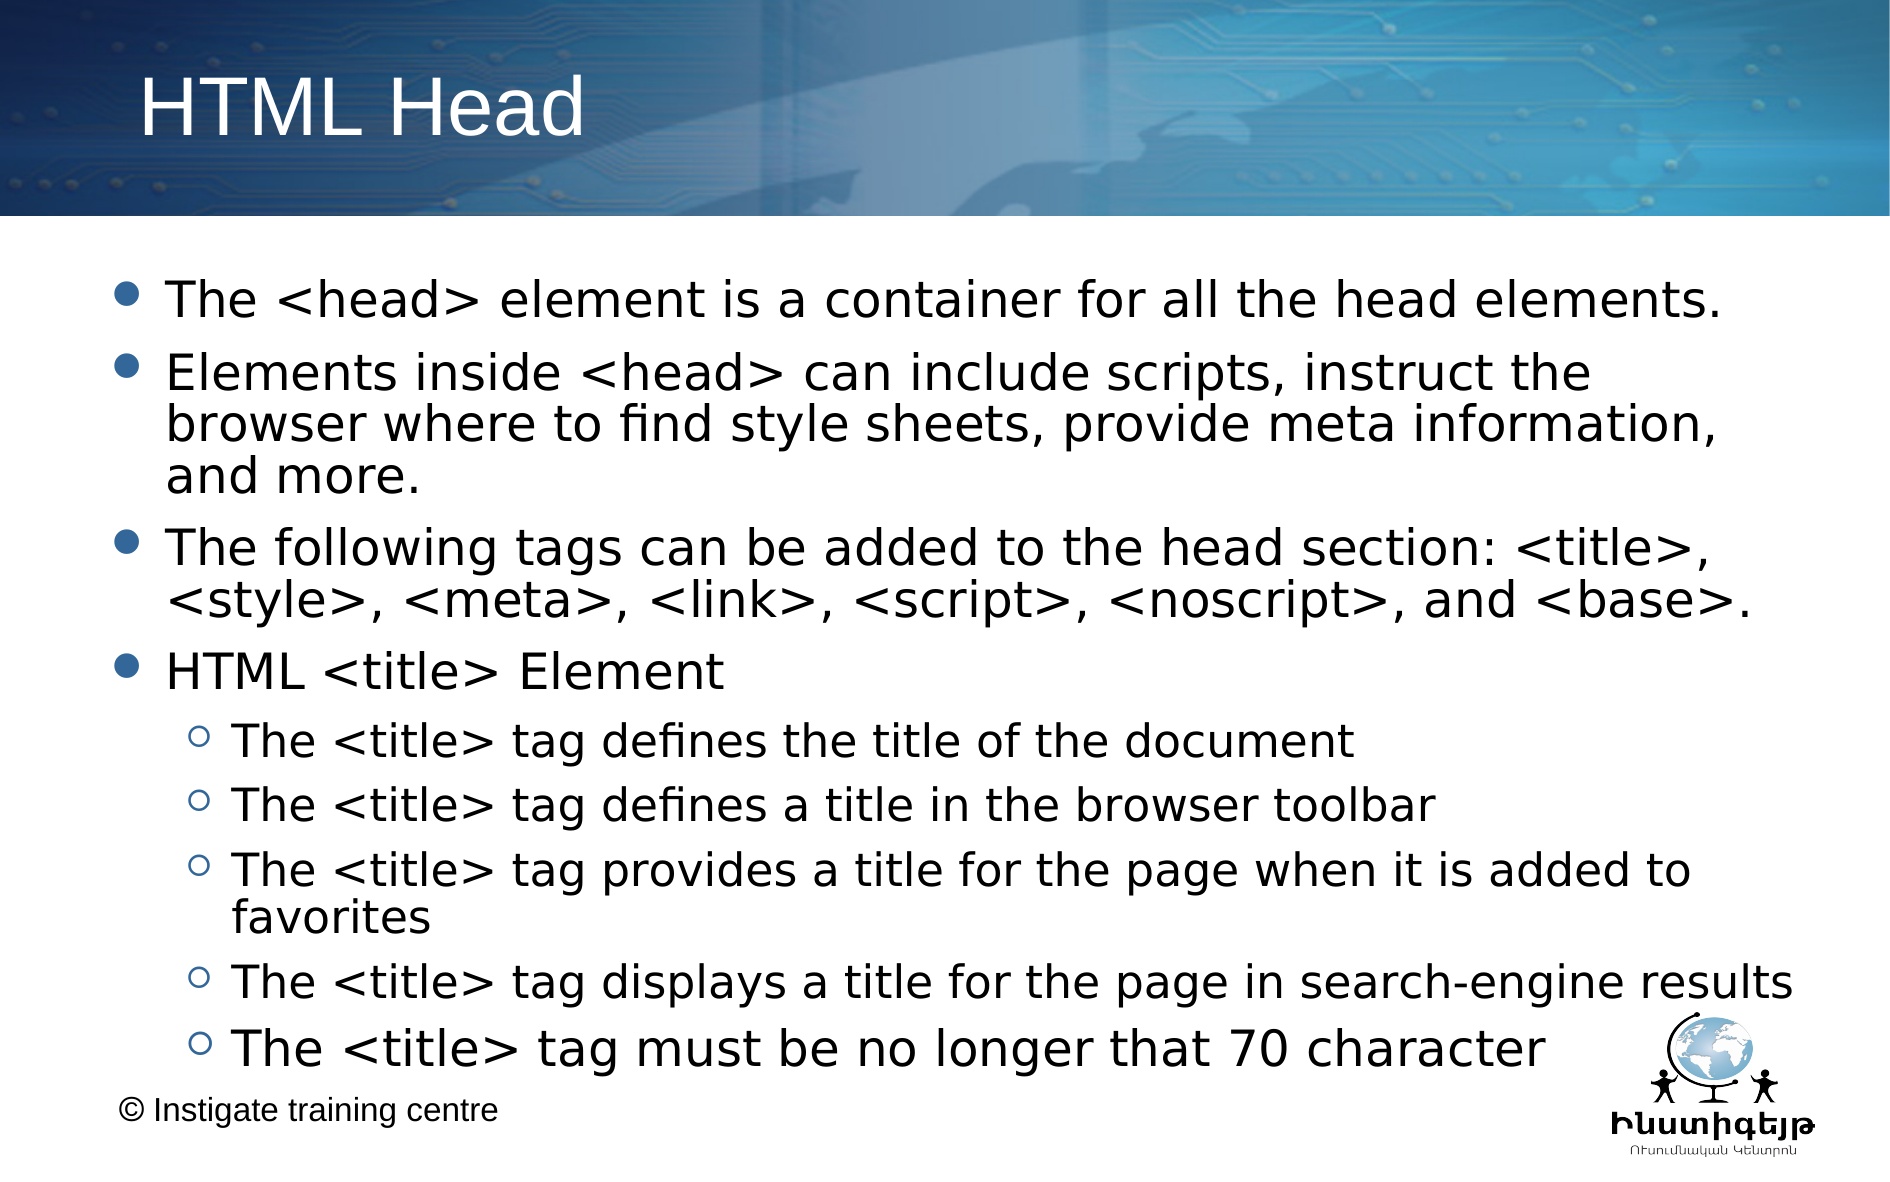

HTML Head
# The <head> element is a container for all the head elements.
Elements inside <head> can include scripts, instruct the browser where to find style sheets, provide meta information, and more.
The following tags can be added to the head section: <title>, <style>, <meta>, <link>, <script>, <noscript>, and <base>.
HTML <title> Element
The <title> tag defines the title of the document
The <title> tag defines a title in the browser toolbar
The <title> tag provides a title for the page when it is added to favorites
The <title> tag displays a title for the page in search-engine results
The <title> tag must be no longer that 70 character